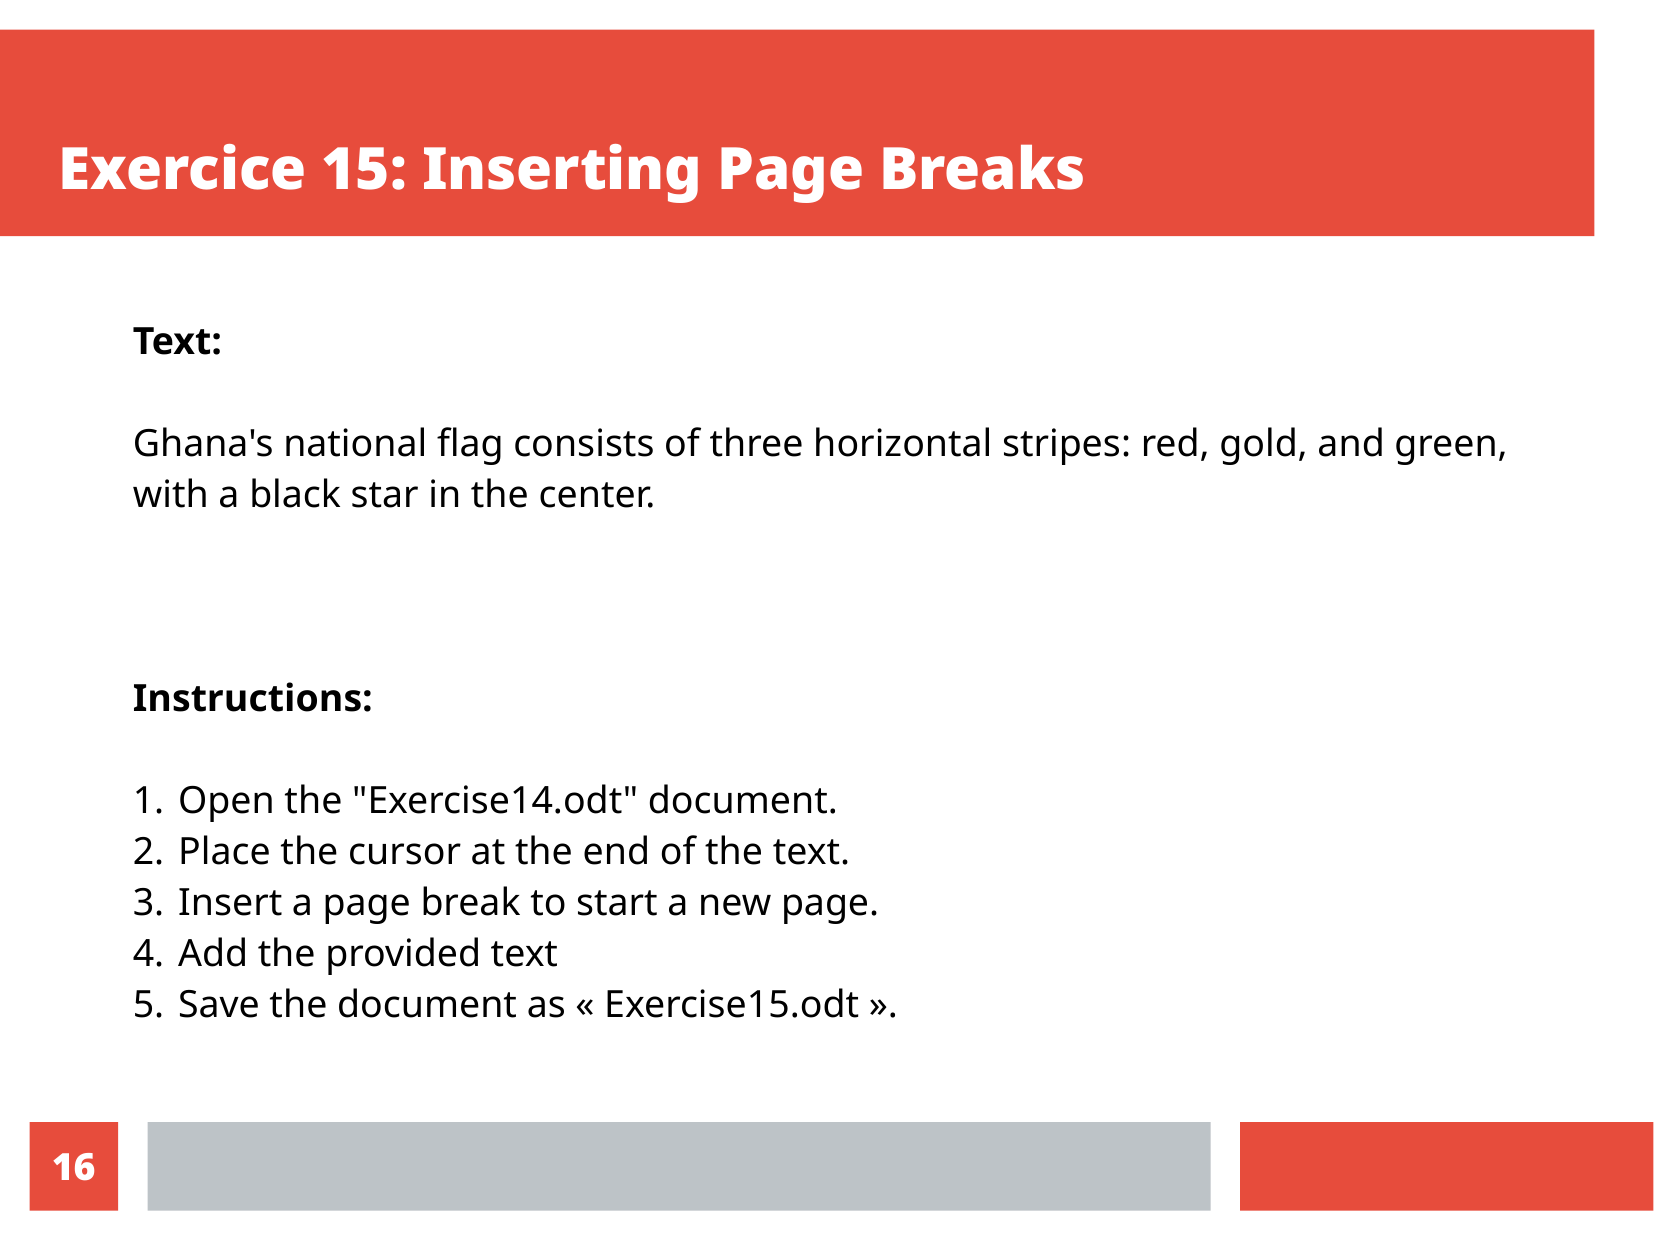

# Exercice 15: Inserting Page Breaks
Text:
Ghana's national flag consists of three horizontal stripes: red, gold, and green, with a black star in the center.
Instructions:
 Open the "Exercise14.odt" document.
 Place the cursor at the end of the text.
 Insert a page break to start a new page.
 Add the provided text
 Save the document as « Exercise15.odt ».
16